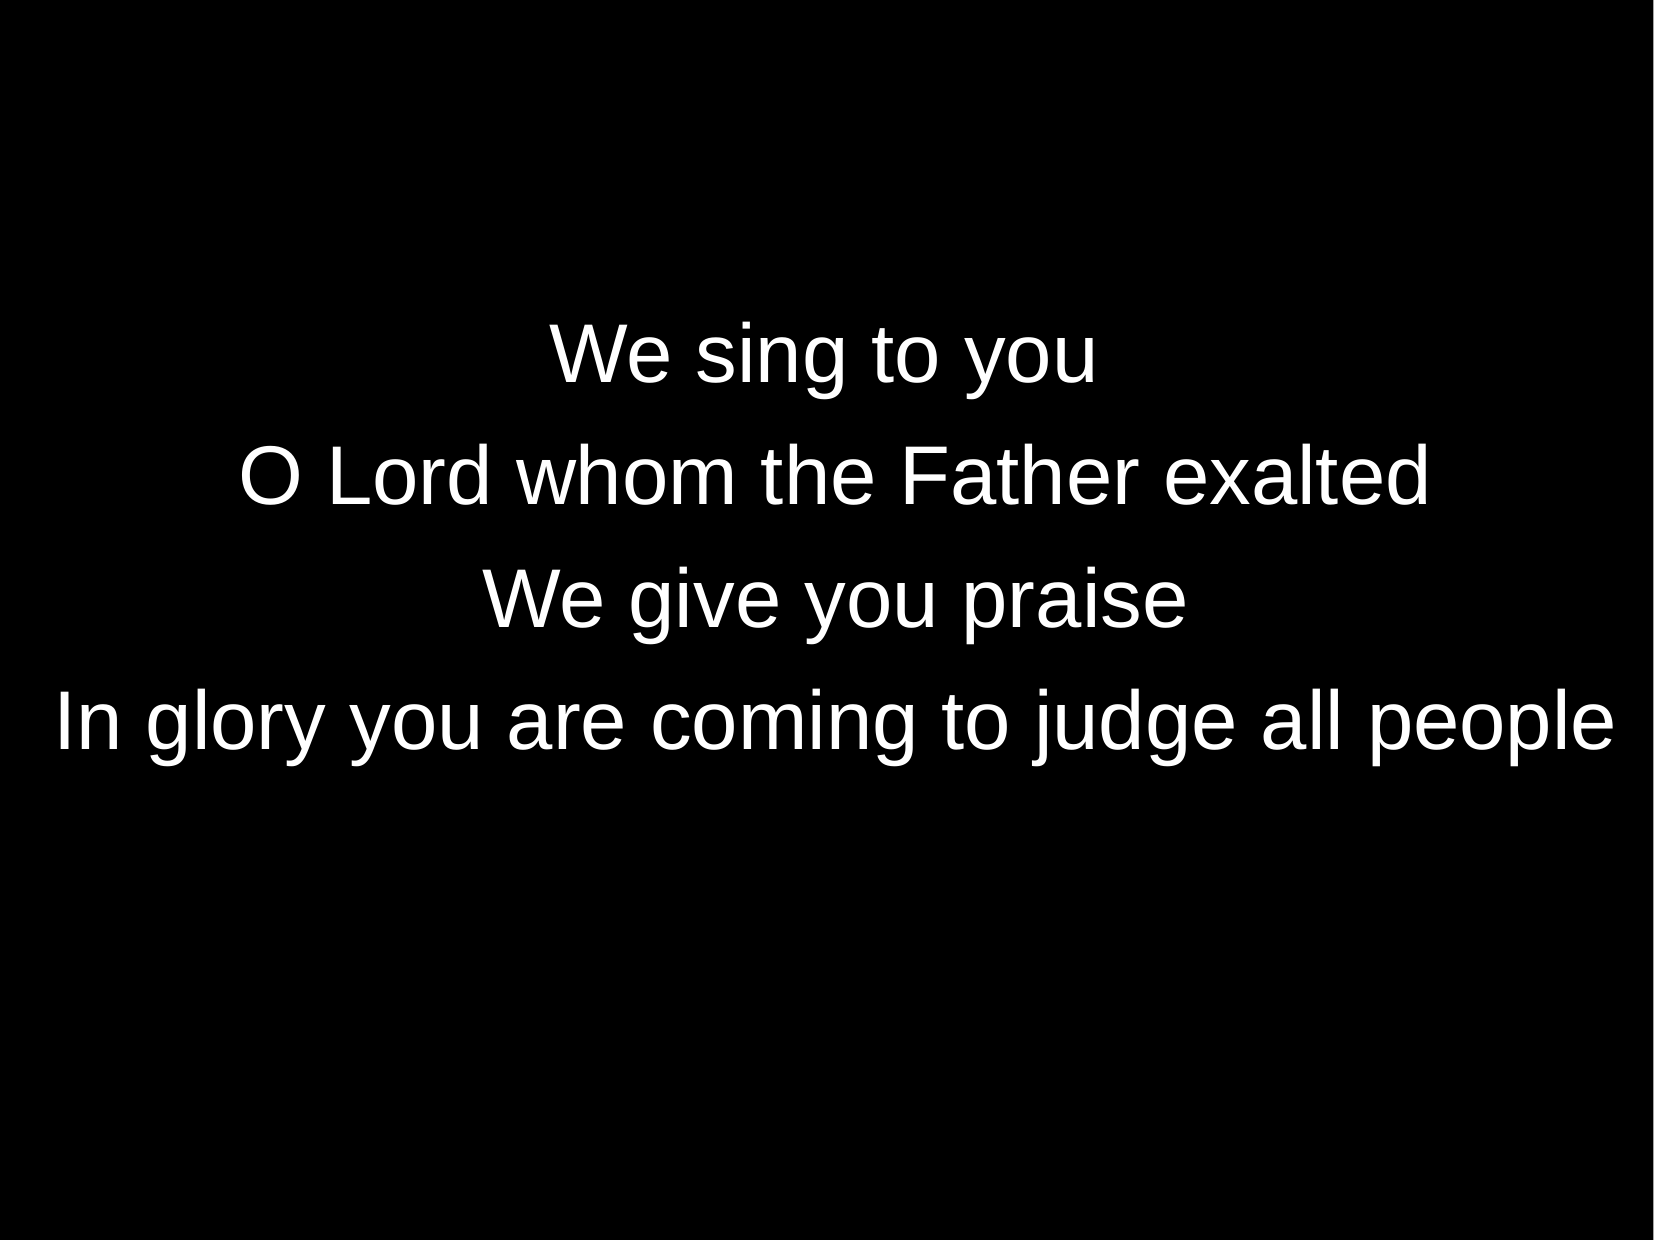

#
We sing to you
O Lord whom the Father exalted
We give you praise
In glory you are coming to judge all people